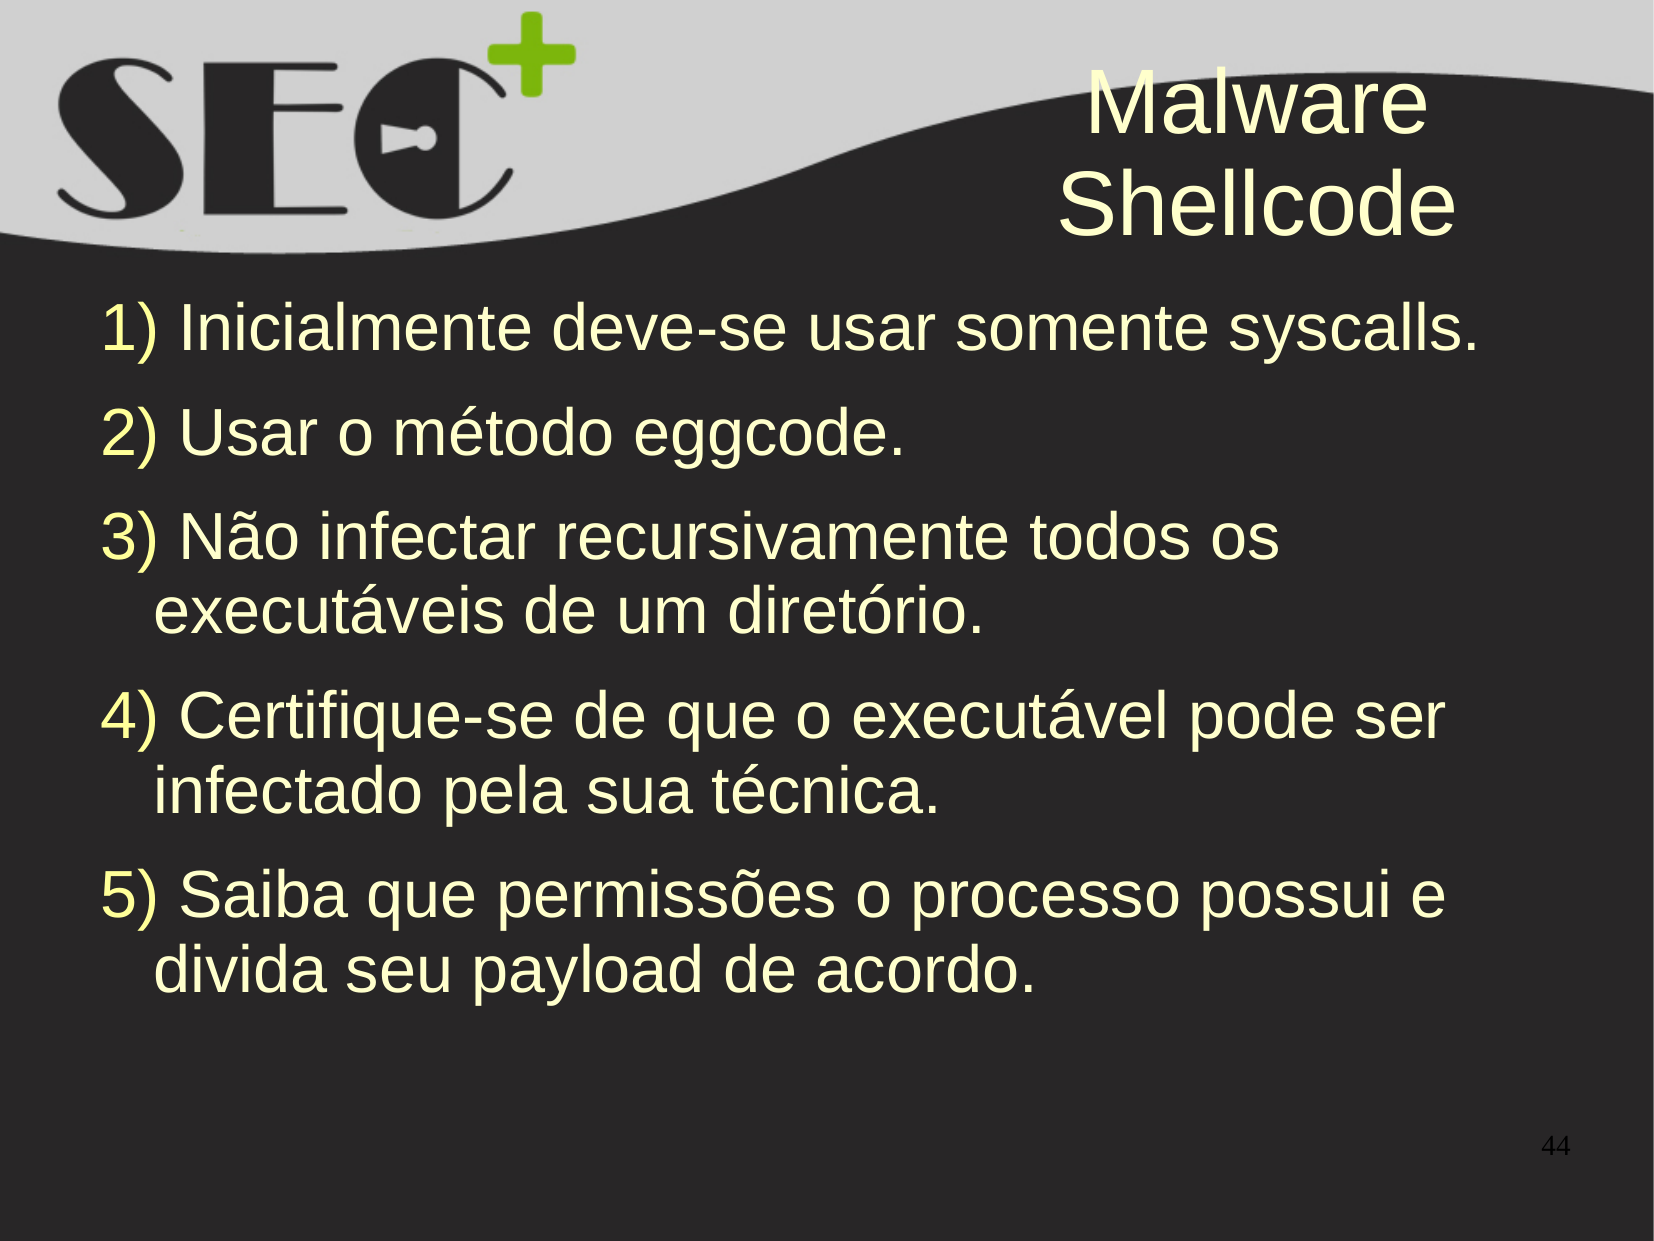

# Malware Shellcode
 Inicialmente deve-se usar somente syscalls.
 Usar o método eggcode.
 Não infectar recursivamente todos os executáveis de um diretório.
 Certifique-se de que o executável pode ser infectado pela sua técnica.
 Saiba que permissões o processo possui e divida seu payload de acordo.
44